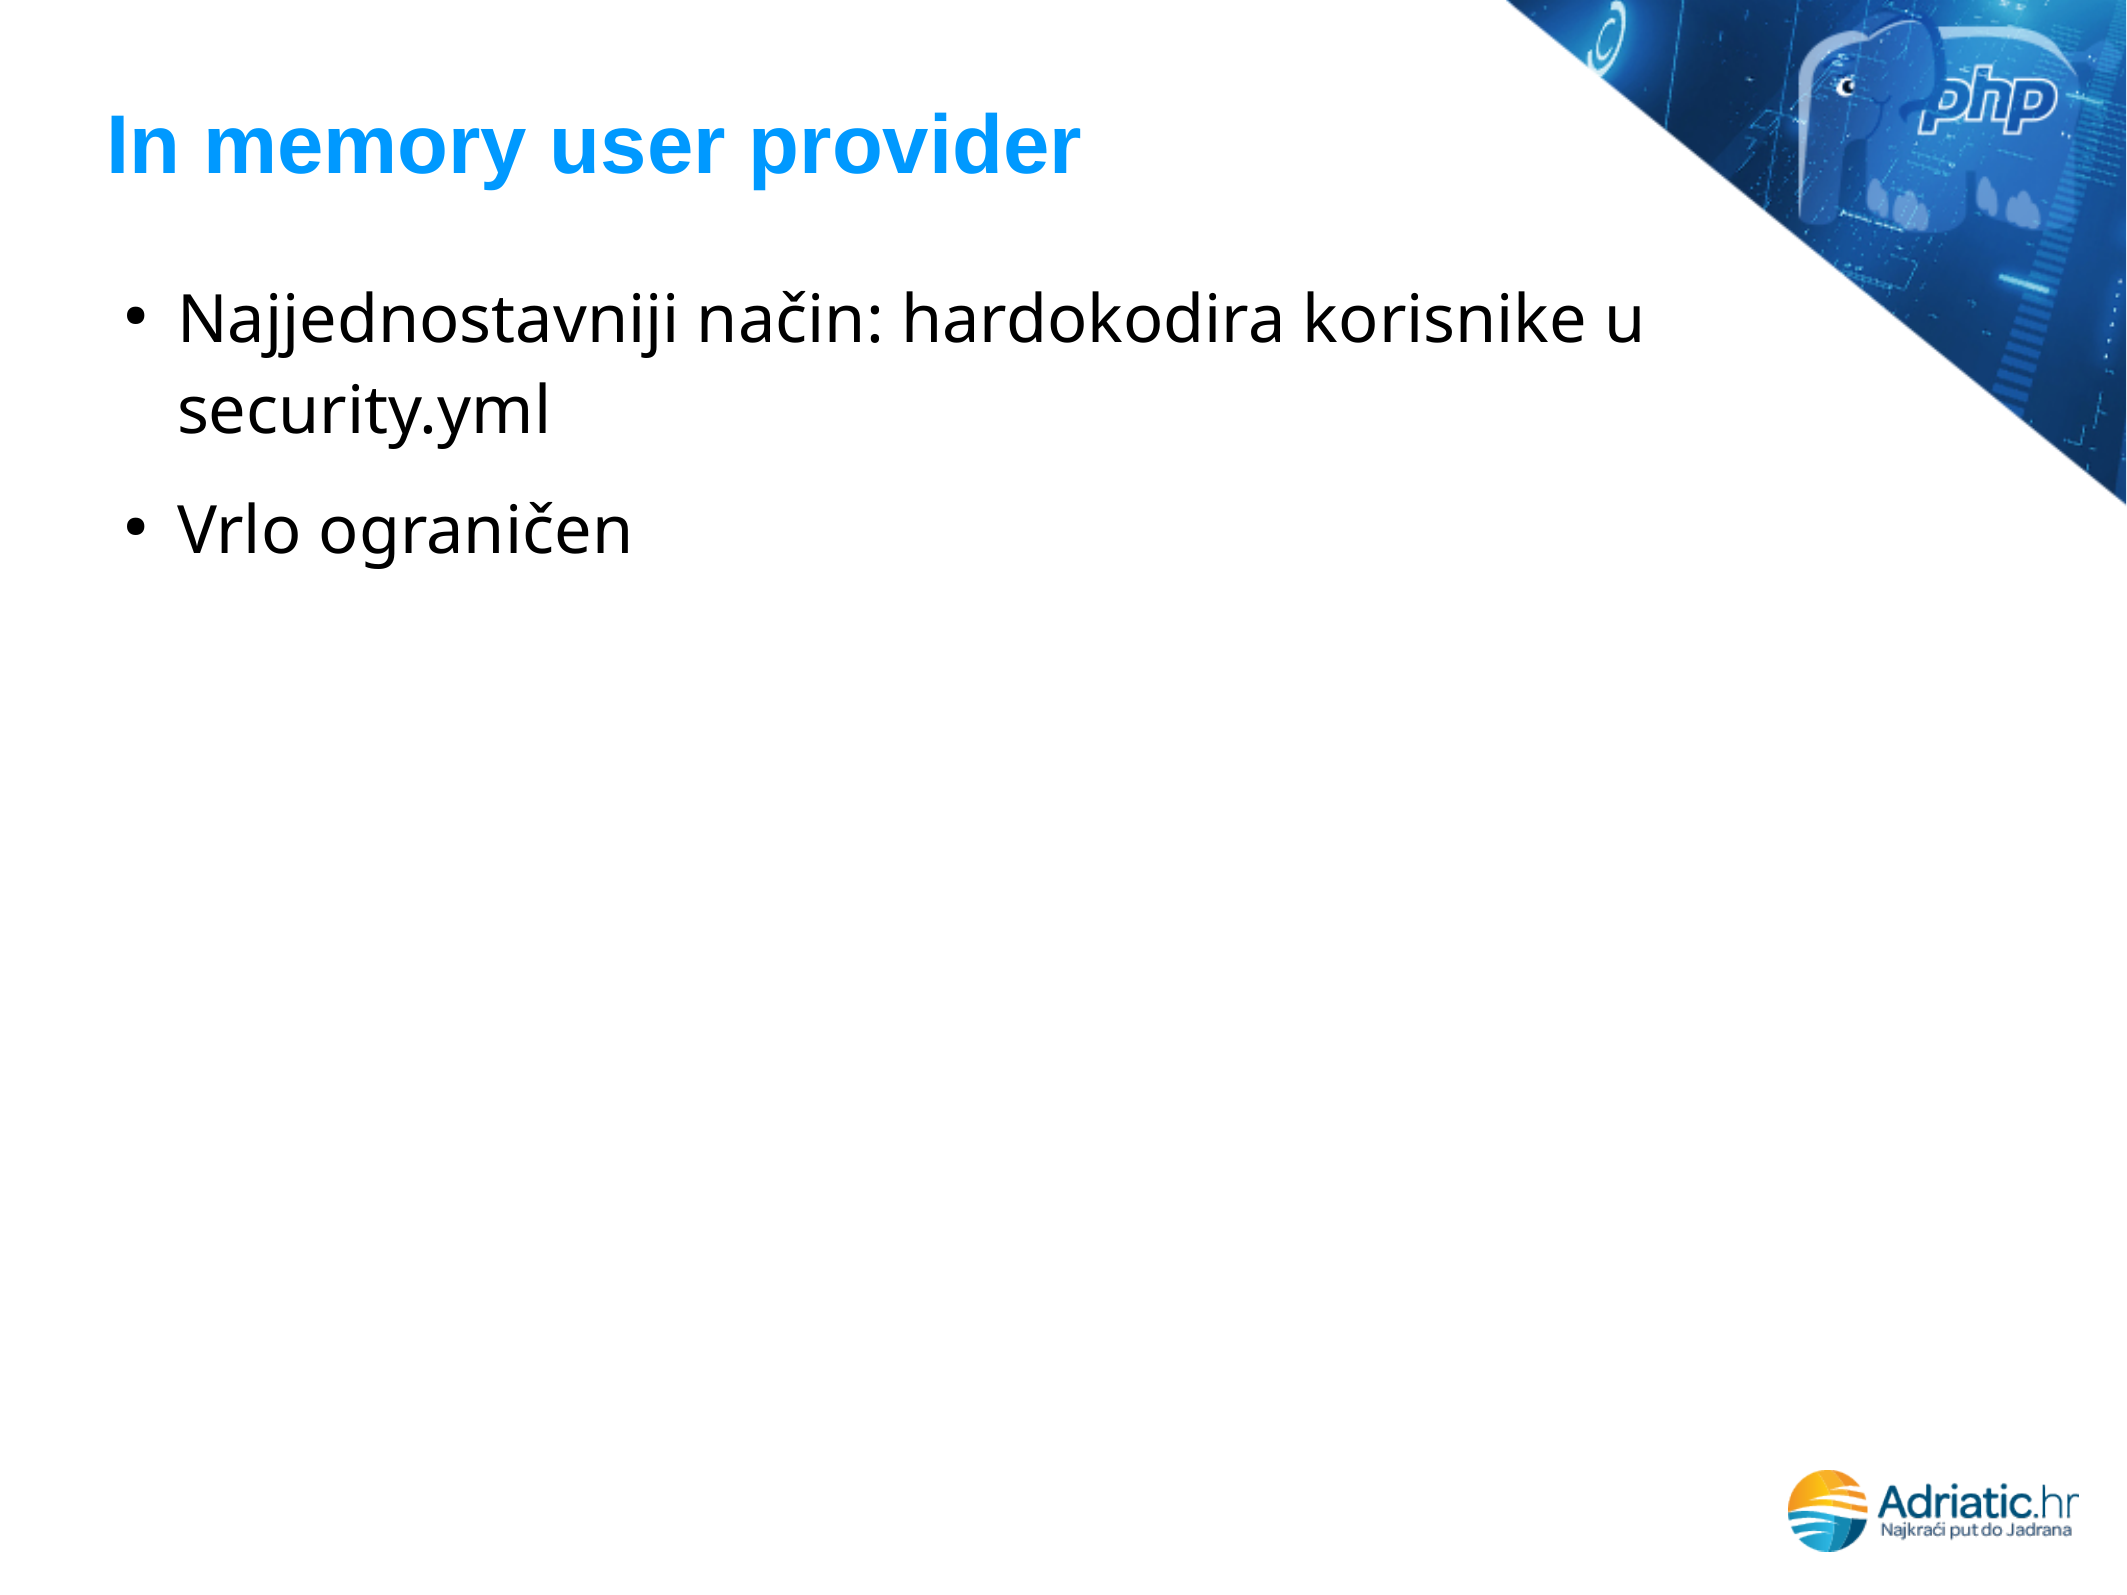

# In memory user provider
Najjednostavniji način: hardokodira korisnike u security.yml
Vrlo ograničen